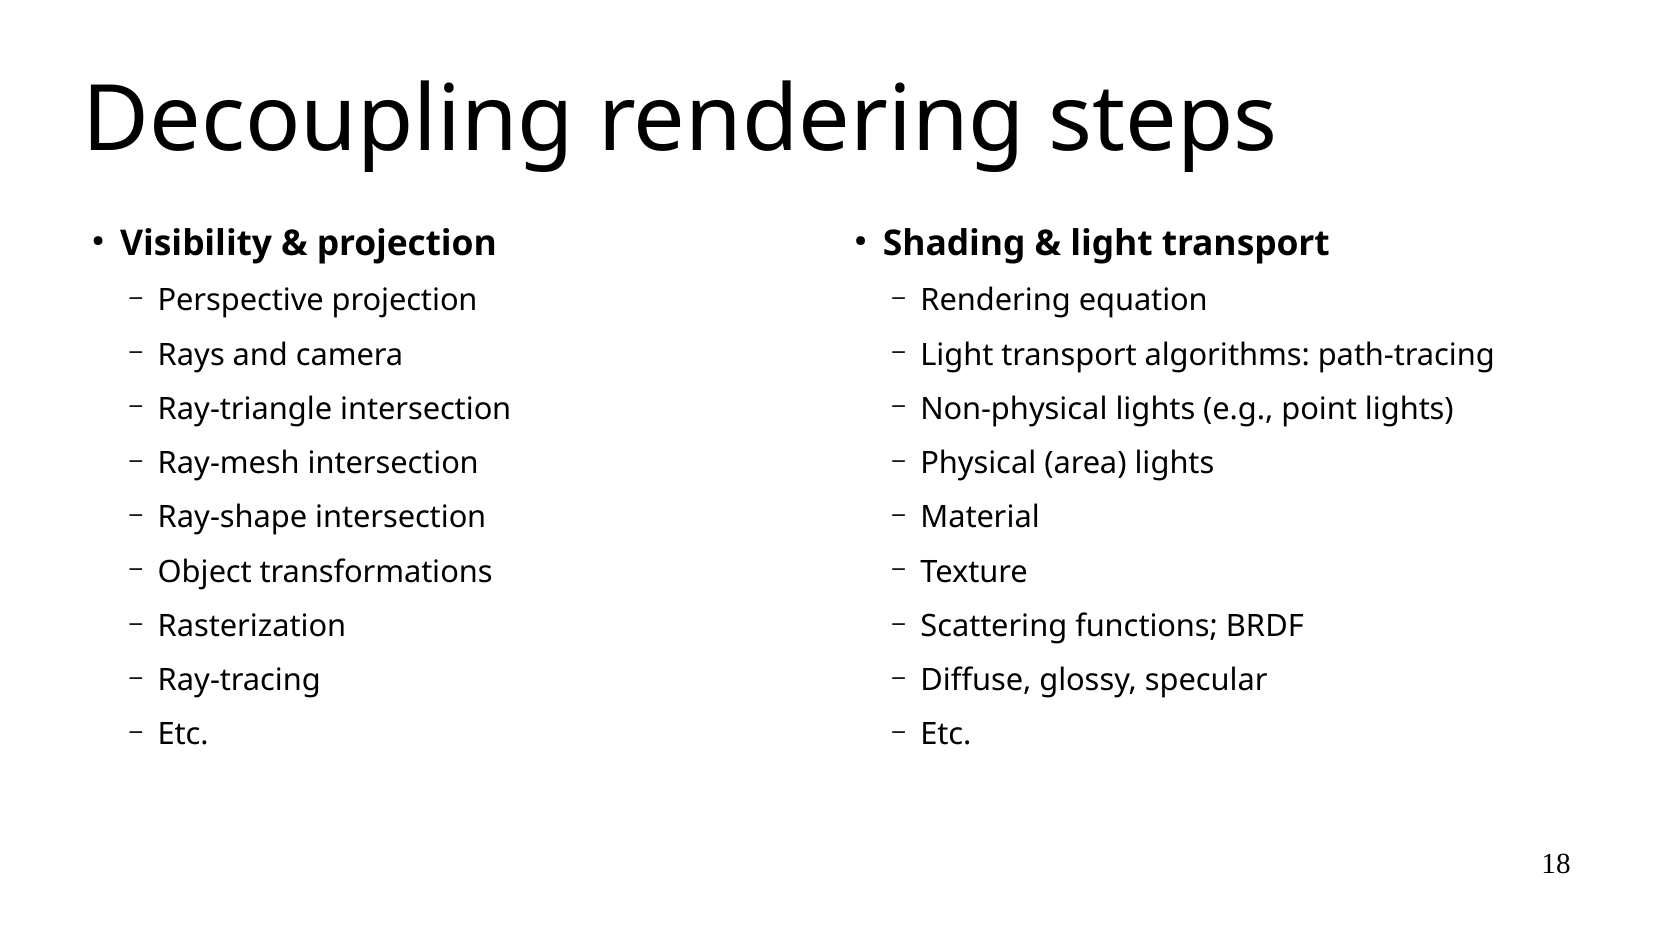

# Decoupling rendering steps
Visibility & projection
Perspective projection
Rays and camera
Ray-triangle intersection
Ray-mesh intersection
Ray-shape intersection
Object transformations
Rasterization
Ray-tracing
Etc.
Shading & light transport
Rendering equation
Light transport algorithms: path-tracing
Non-physical lights (e.g., point lights)
Physical (area) lights
Material
Texture
Scattering functions; BRDF
Diffuse, glossy, specular
Etc.
18